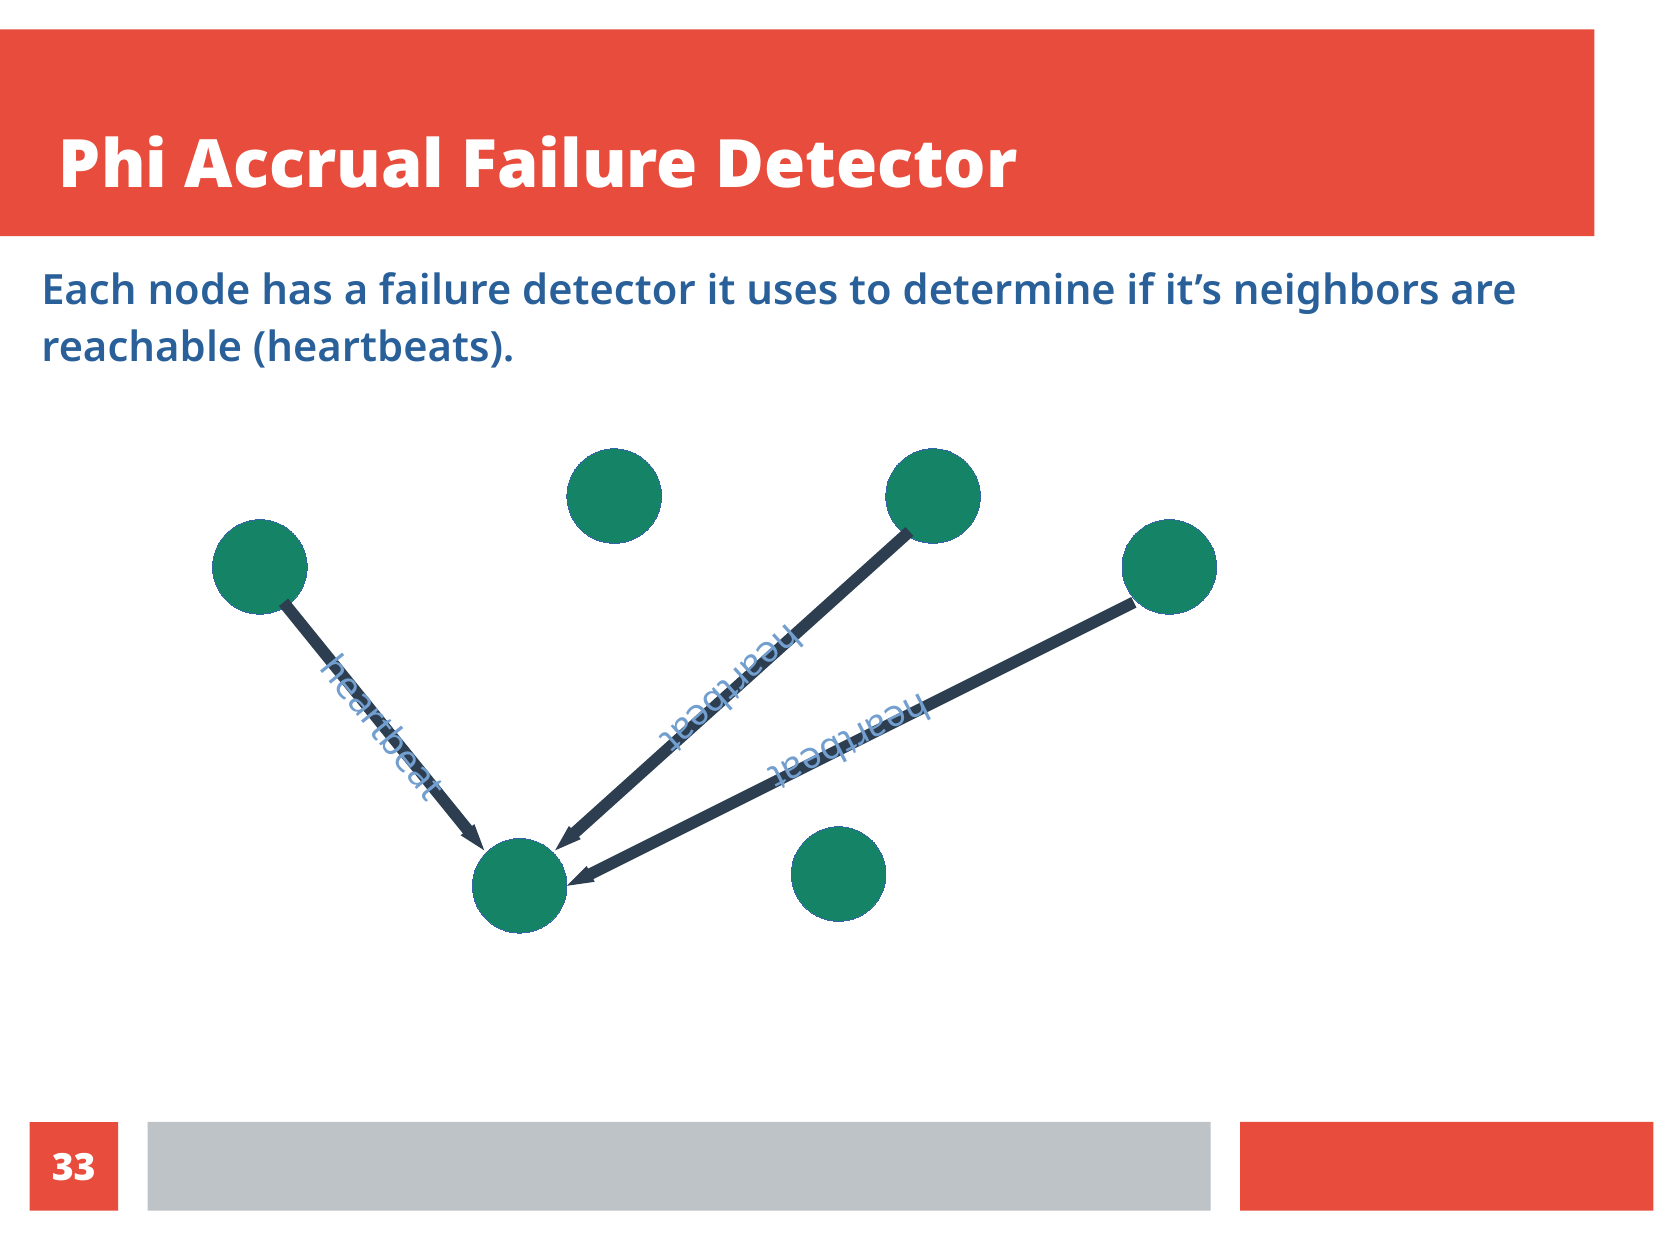

# Phi Accrual Failure Detector
Each node has a failure detector it uses to determine if it’s neighbors are reachable (heartbeats).
heartbeat
heartbeat
heartbeat
33